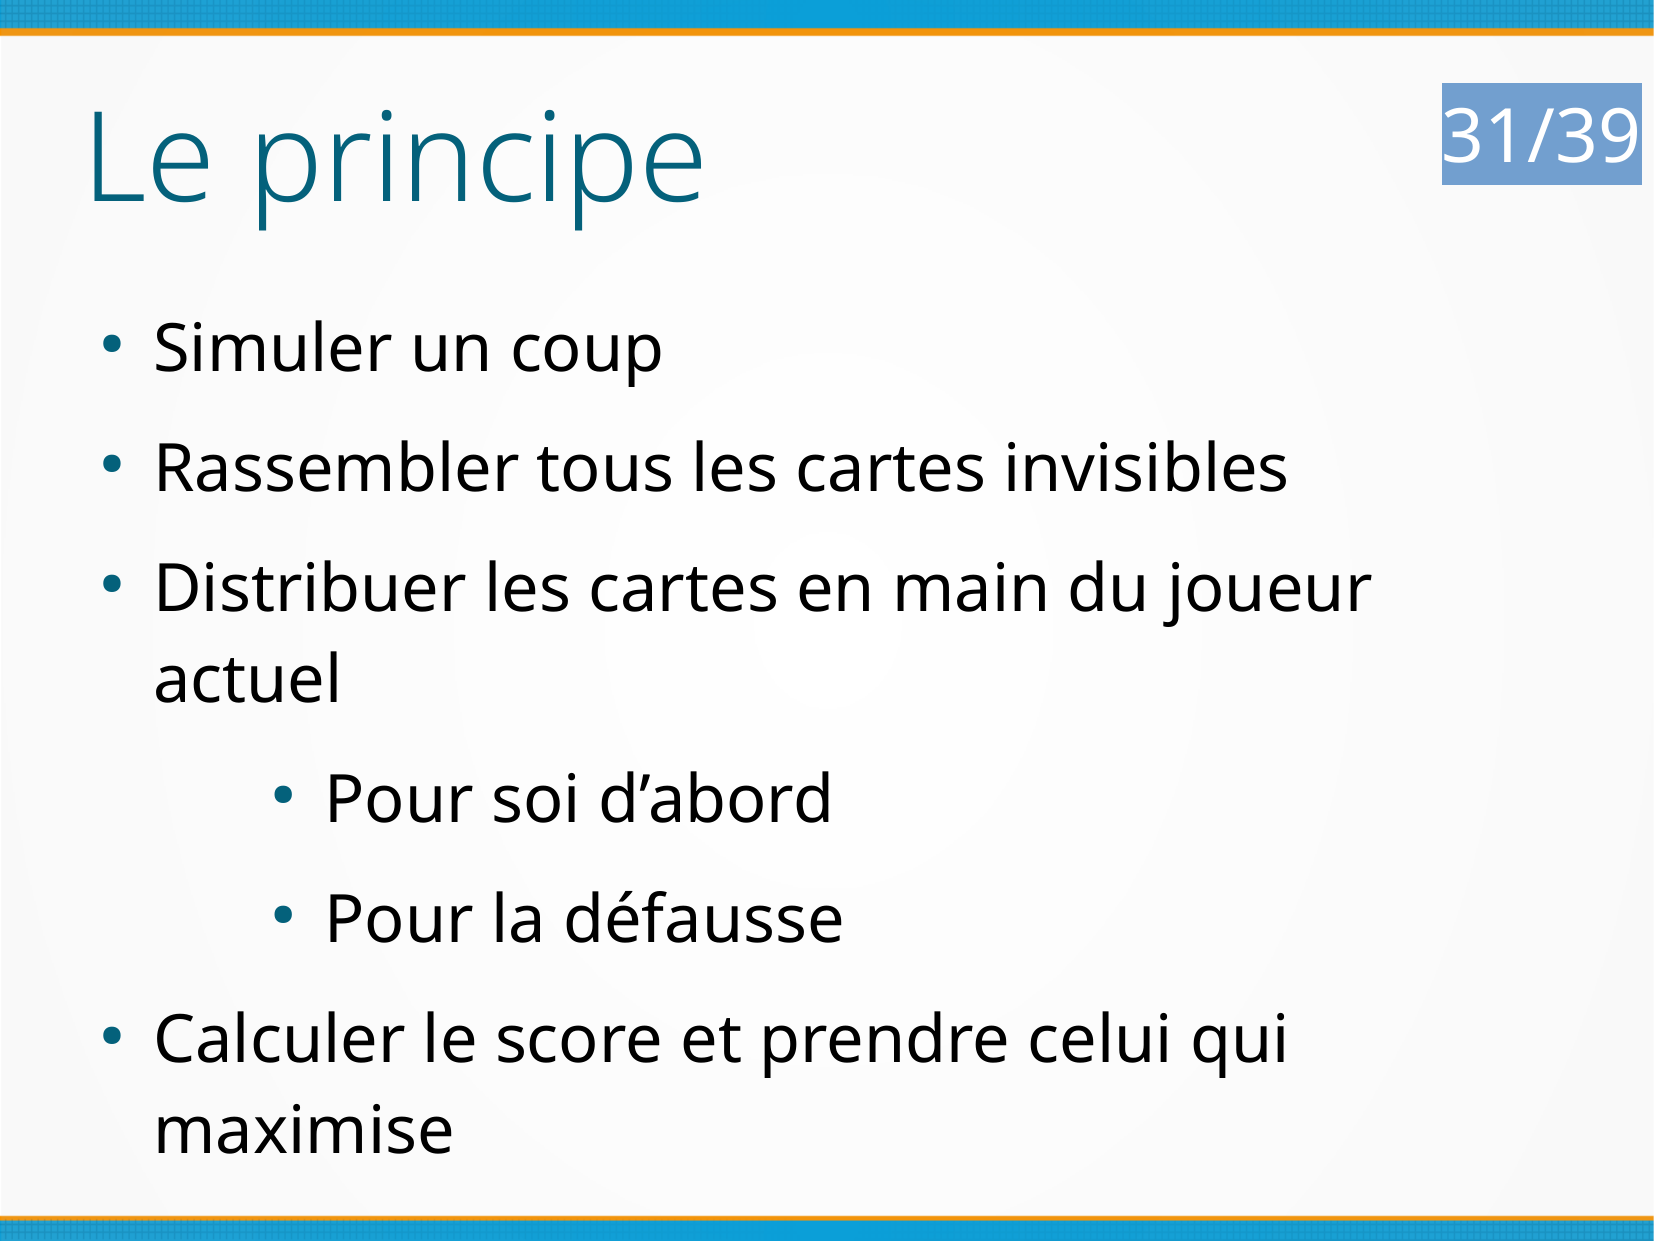

# Le principe
31
Simuler un coup
Rassembler tous les cartes invisibles
Distribuer les cartes en main du joueur actuel
Pour soi d’abord
Pour la défausse
Calculer le score et prendre celui qui maximise